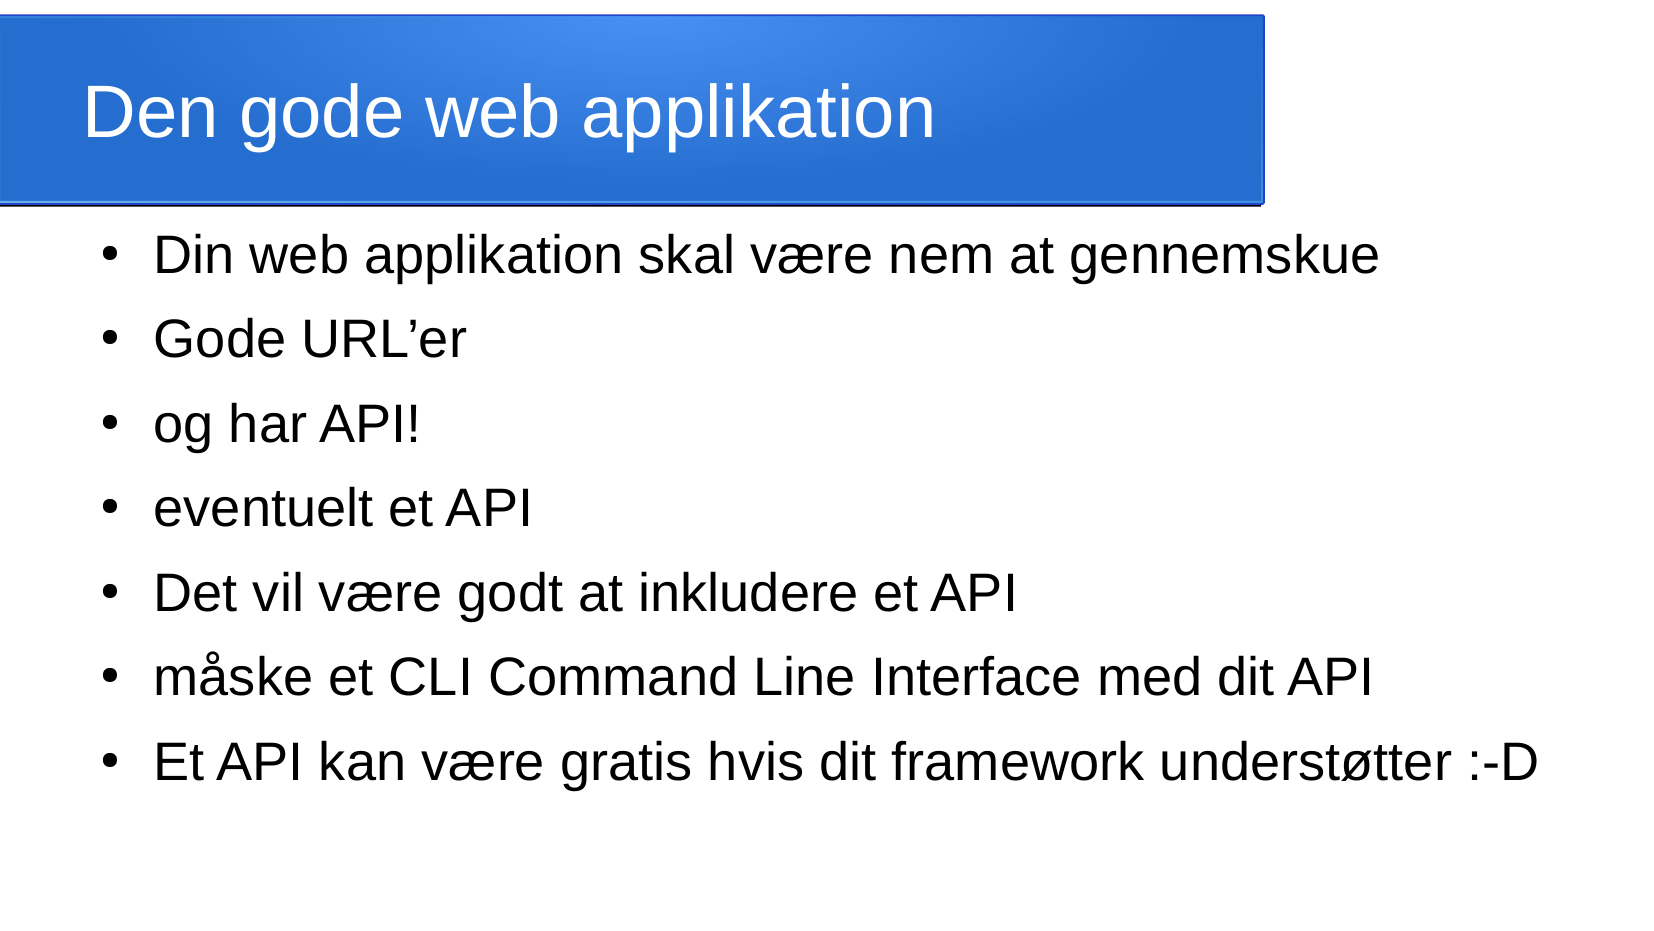

# Den gode web applikation
Din web applikation skal være nem at gennemskue
Gode URL’er
og har API!
eventuelt et API
Det vil være godt at inkludere et API
måske et CLI Command Line Interface med dit API
Et API kan være gratis hvis dit framework understøtter :-D